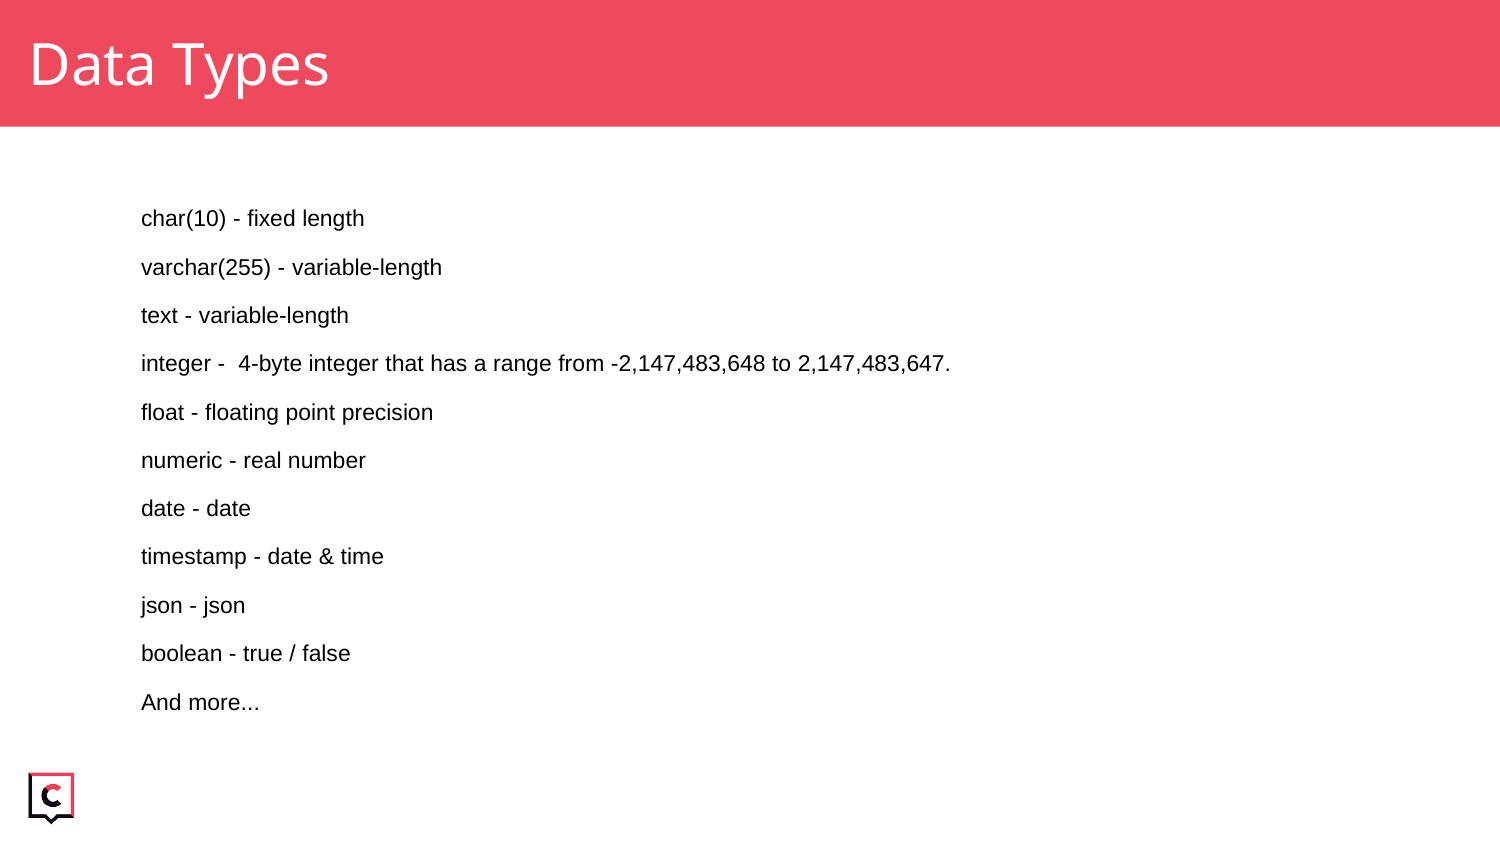

# Data Types
char(10) - fixed length
varchar(255) - variable-length
text - variable-length
integer - 4-byte integer that has a range from -2,147,483,648 to 2,147,483,647.
float - floating point precision
numeric - real number
date - date
timestamp - date & time
json - json
boolean - true / false
And more...